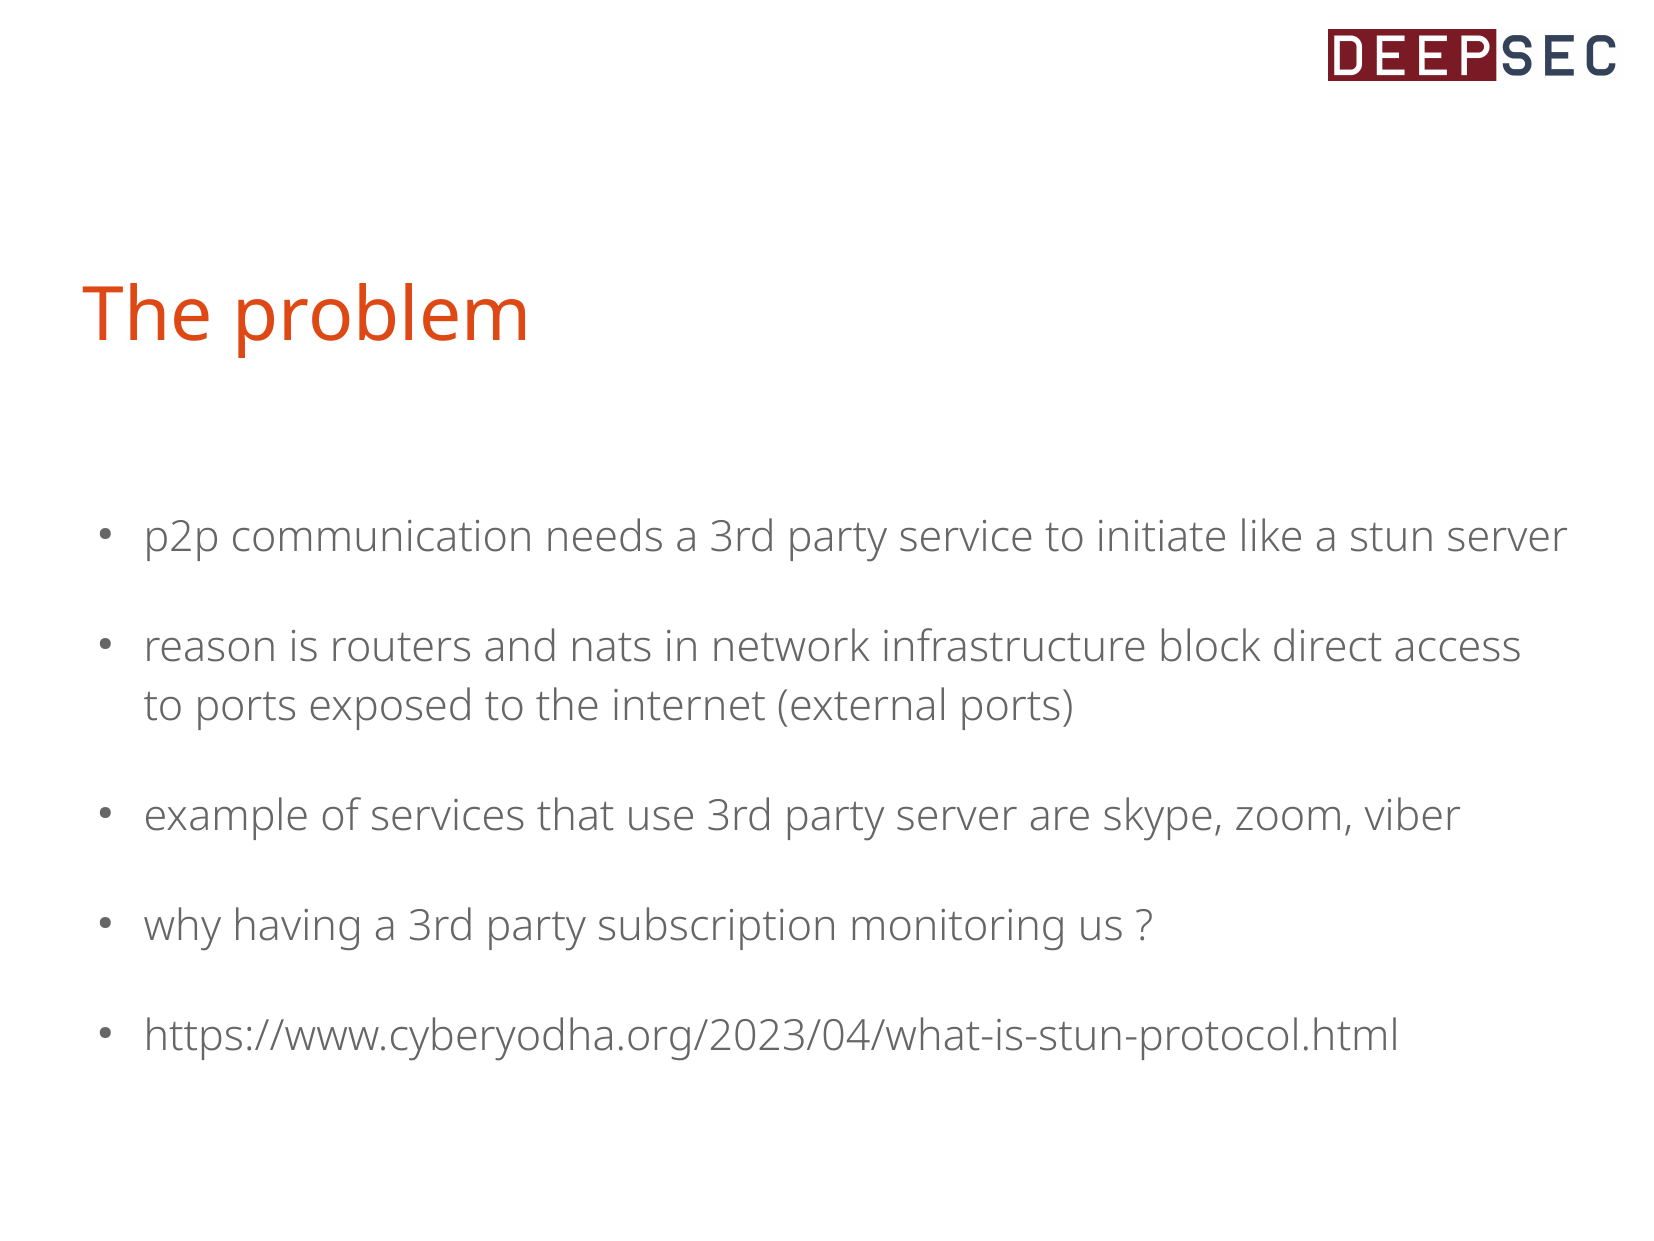

# The problem
p2p communication needs a 3rd party service to initiate like a stun server
reason is routers and nats in network infrastructure block direct access to ports exposed to the internet (external ports)
example of services that use 3rd party server are skype, zoom, viber
why having a 3rd party subscription monitoring us ?
https://www.cyberyodha.org/2023/04/what-is-stun-protocol.html